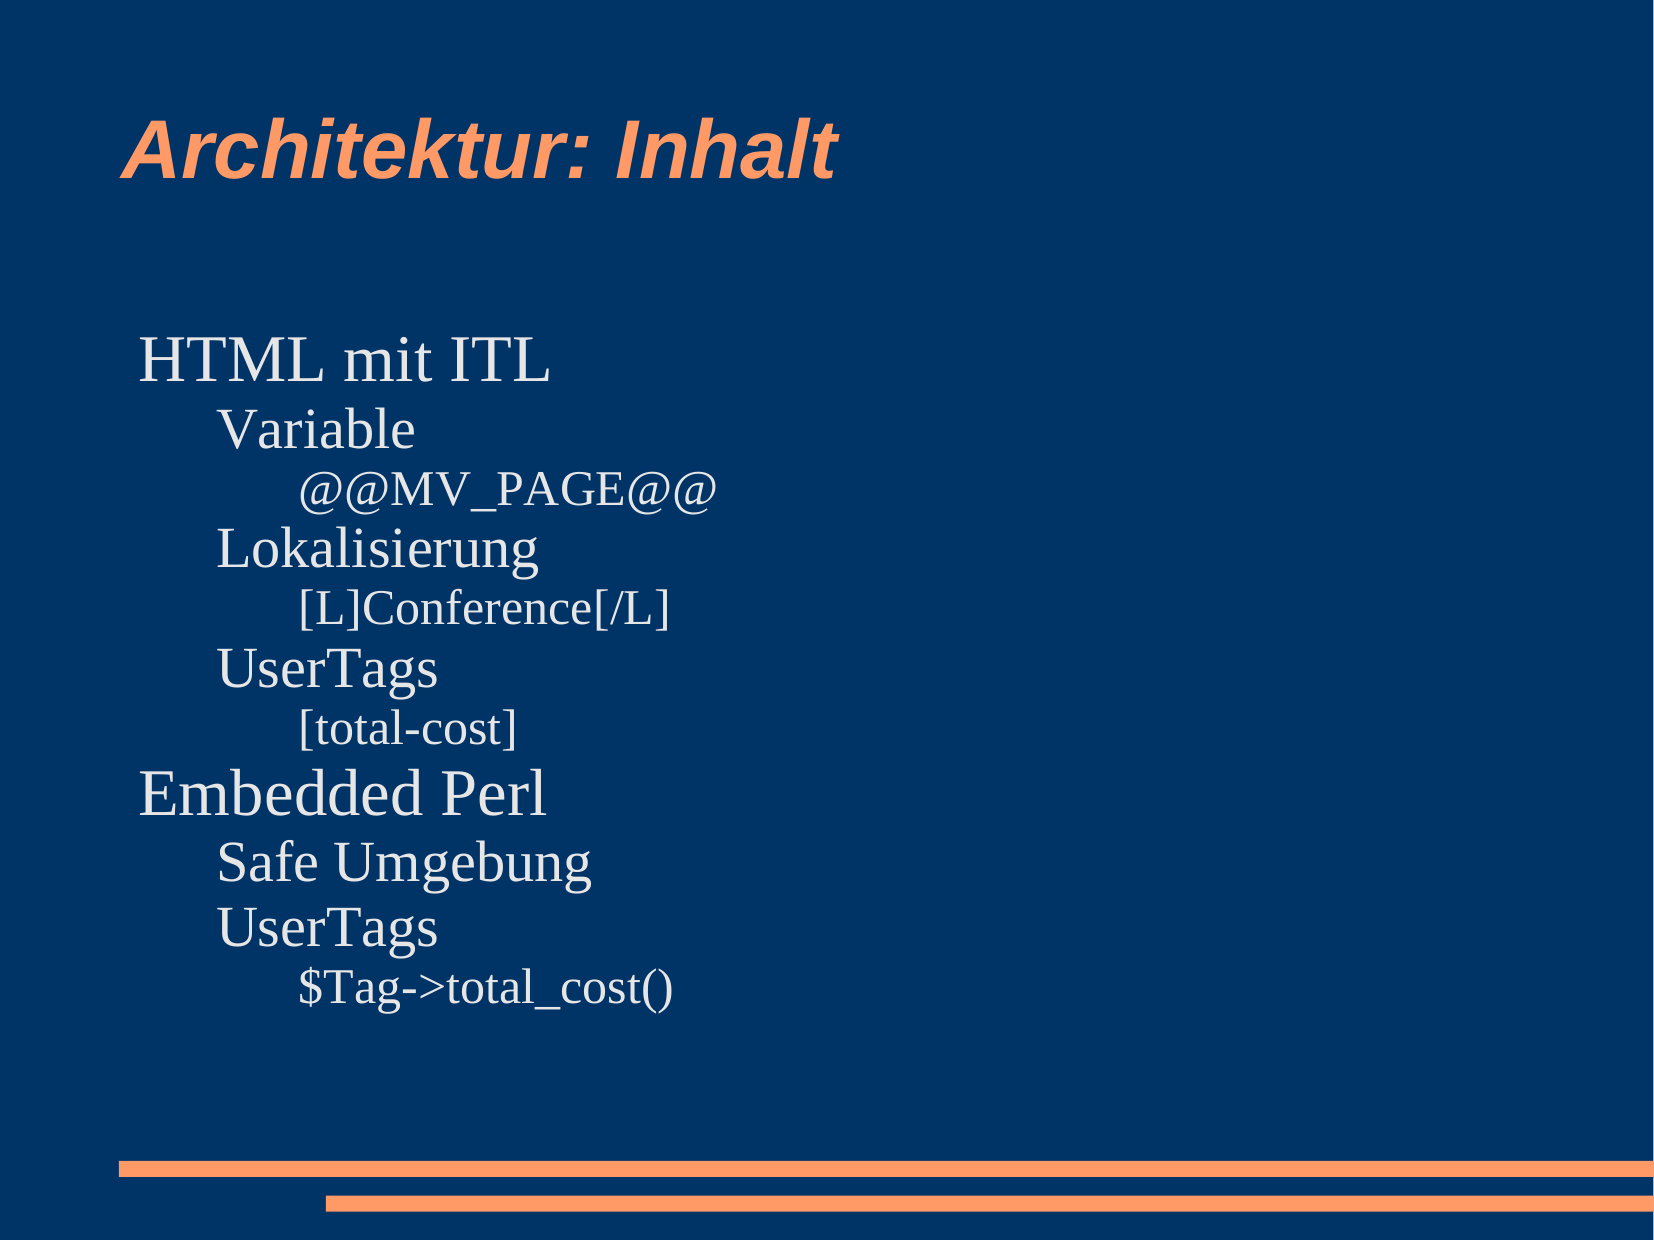

# Architektur: Inhalt
 HTML mit ITL
Variable
@@MV_PAGE@@
Lokalisierung
[L]Conference[/L]
UserTags
[total-cost]
 Embedded Perl
Safe Umgebung
UserTags
$Tag->total_cost()